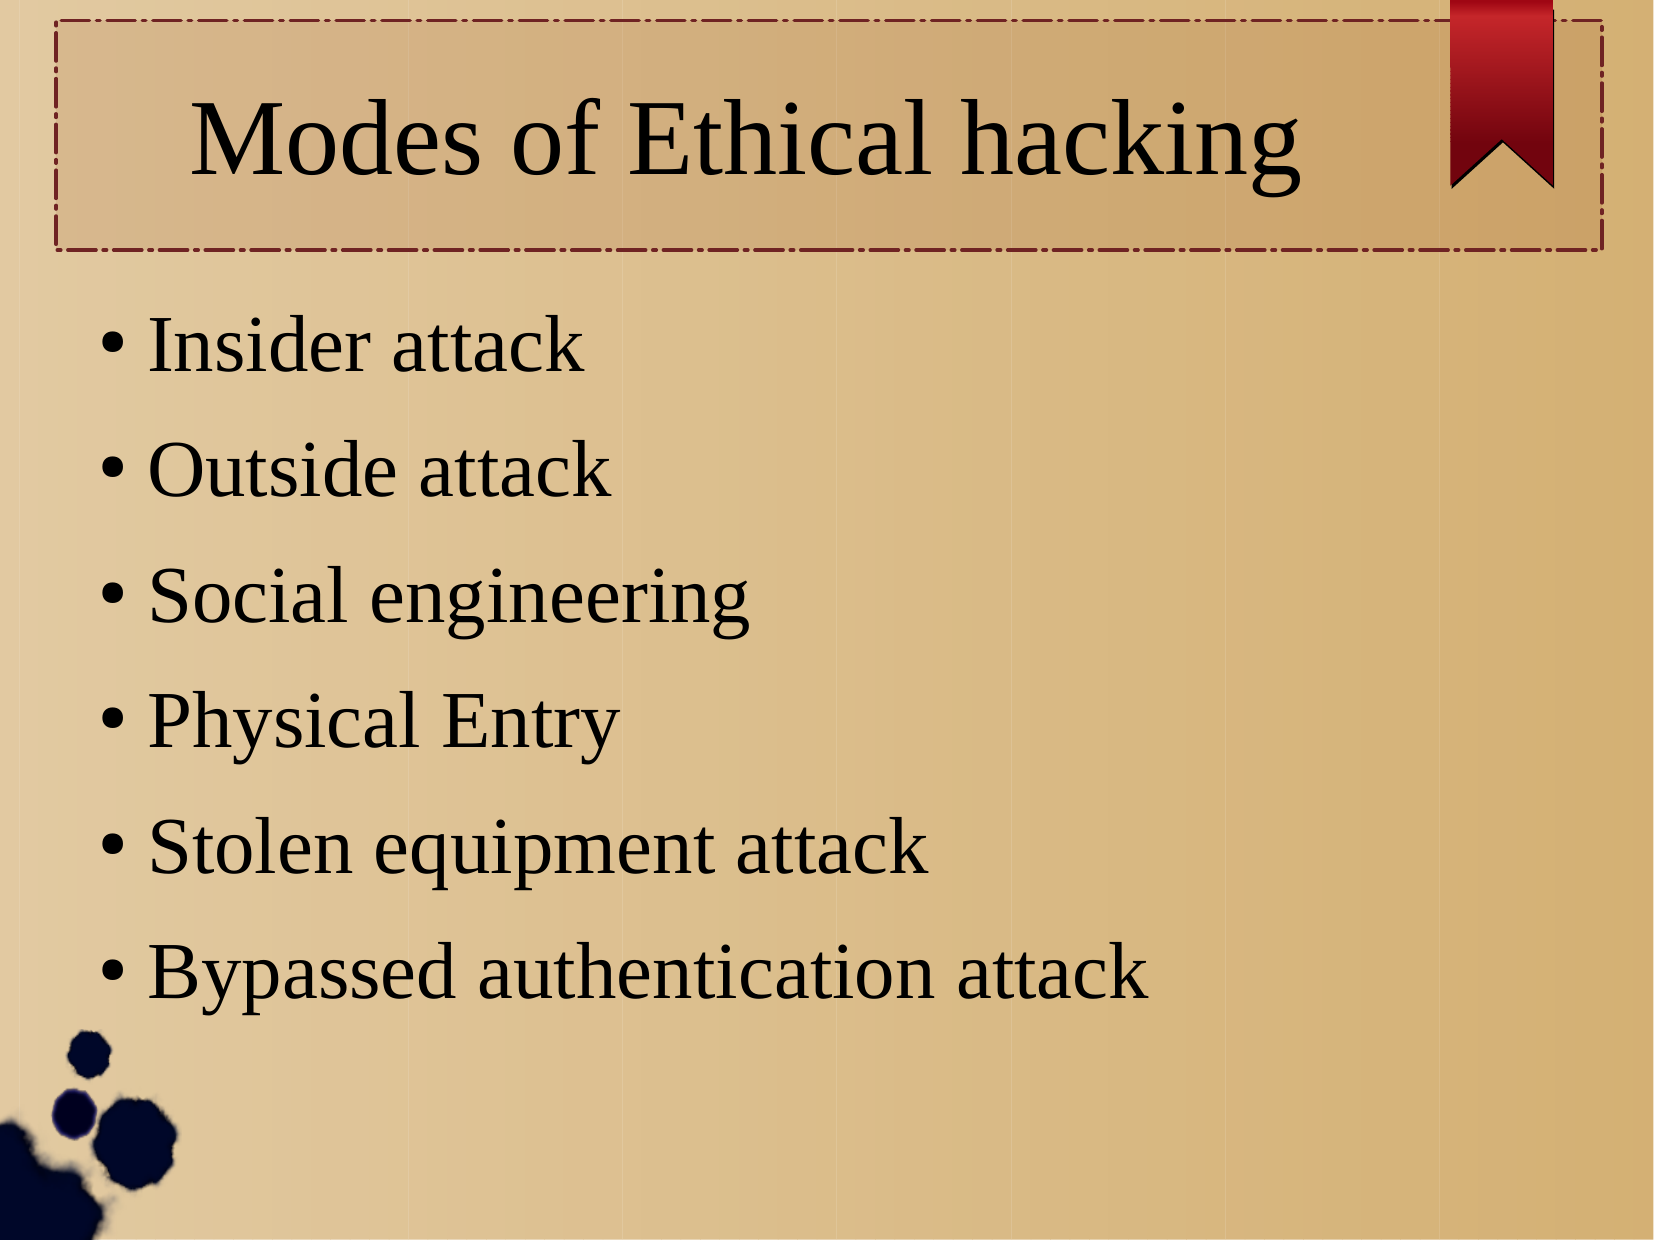

# Modes of Ethical hacking
Insider attack
Outside attack
Social engineering
Physical Entry
Stolen equipment attack
Bypassed authentication attack